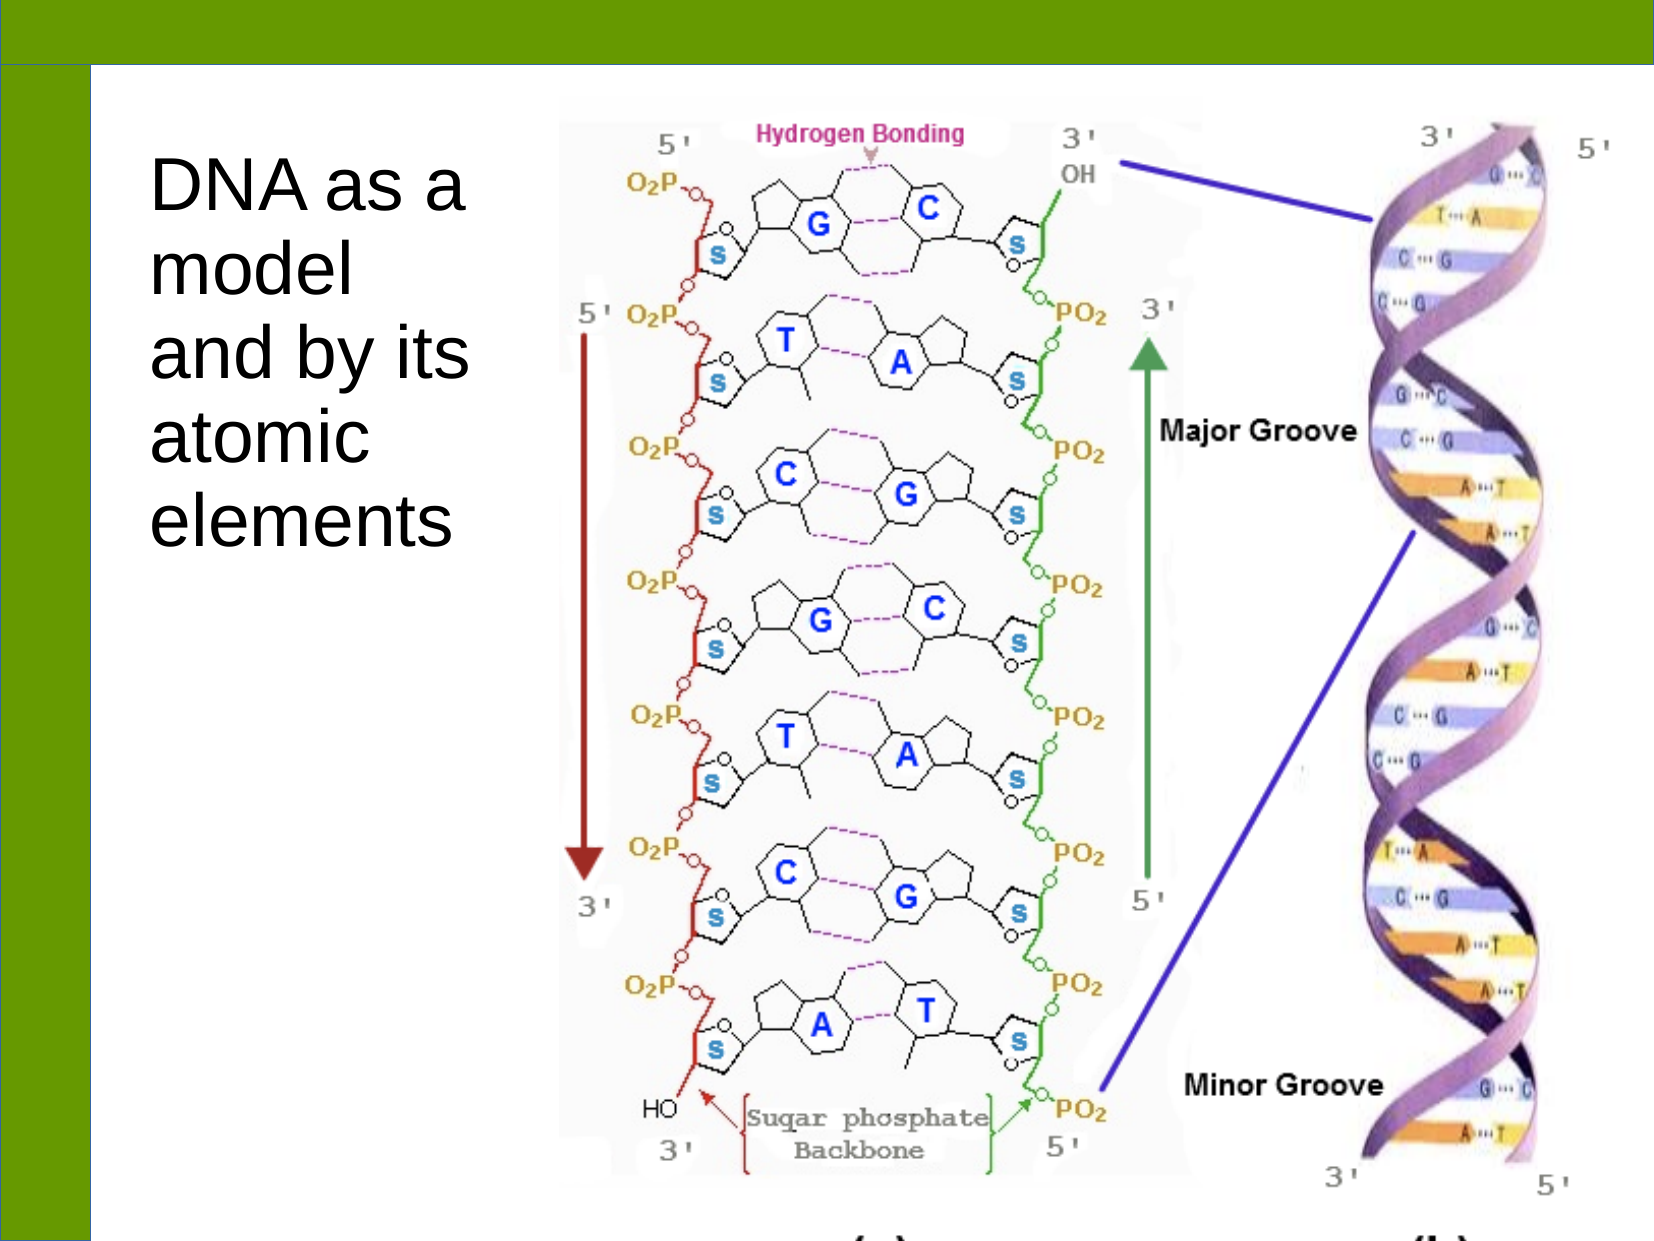

DNA as a model and by its atomic elements